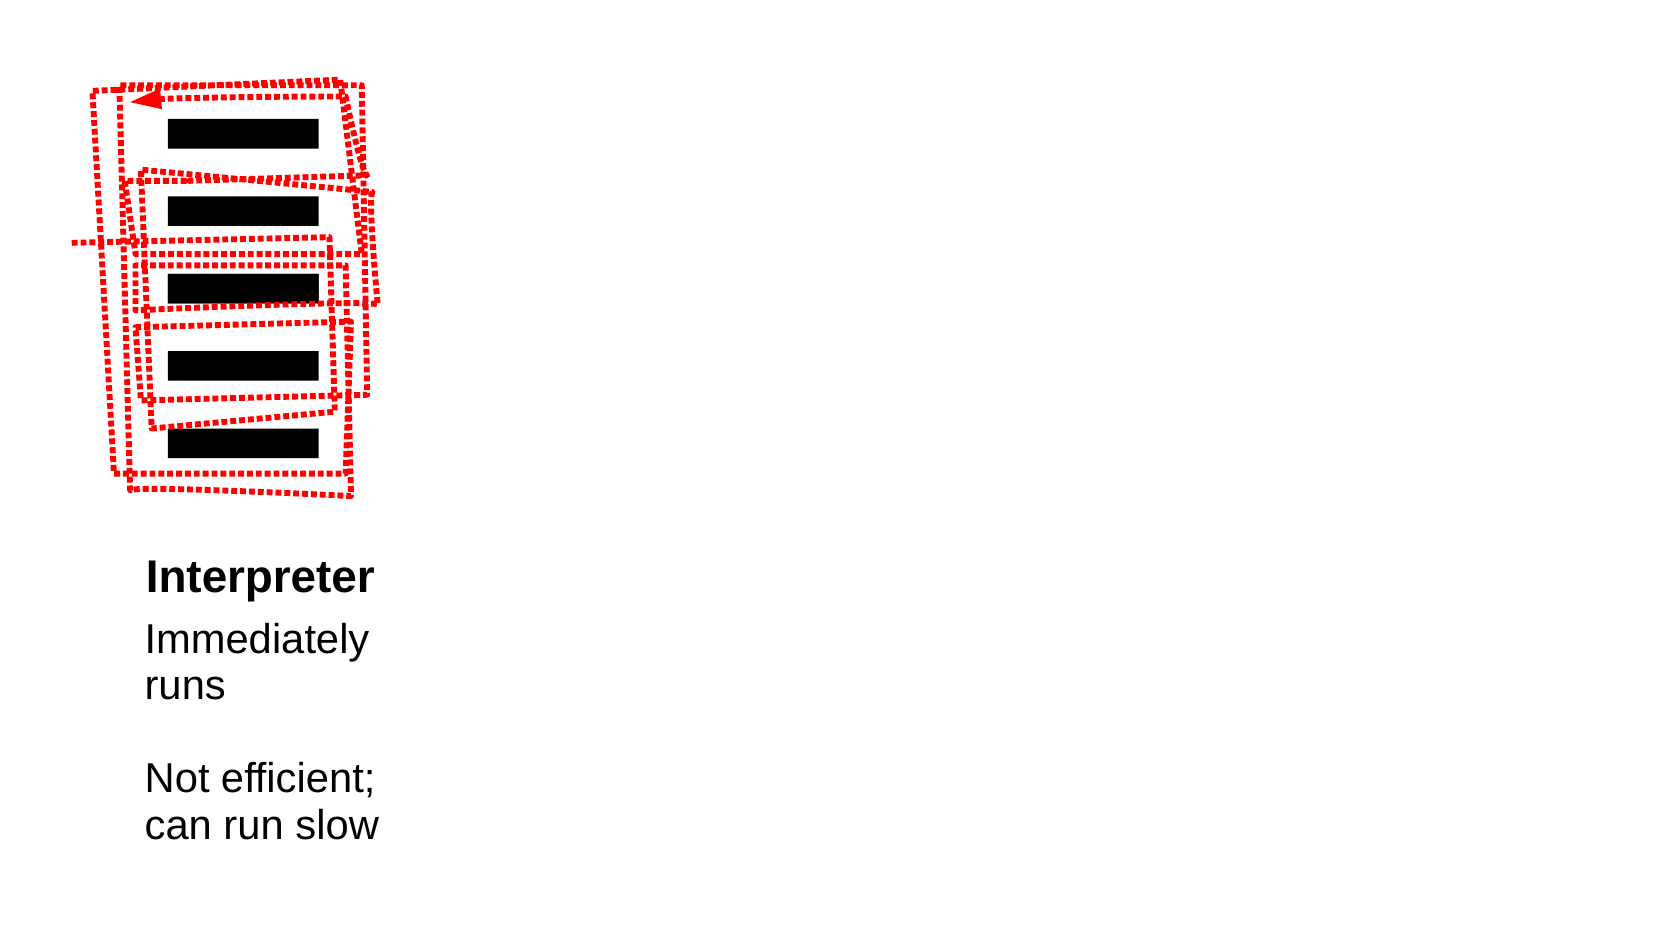

Interpreter
Immediately
runs
Not efficient;
can run slow